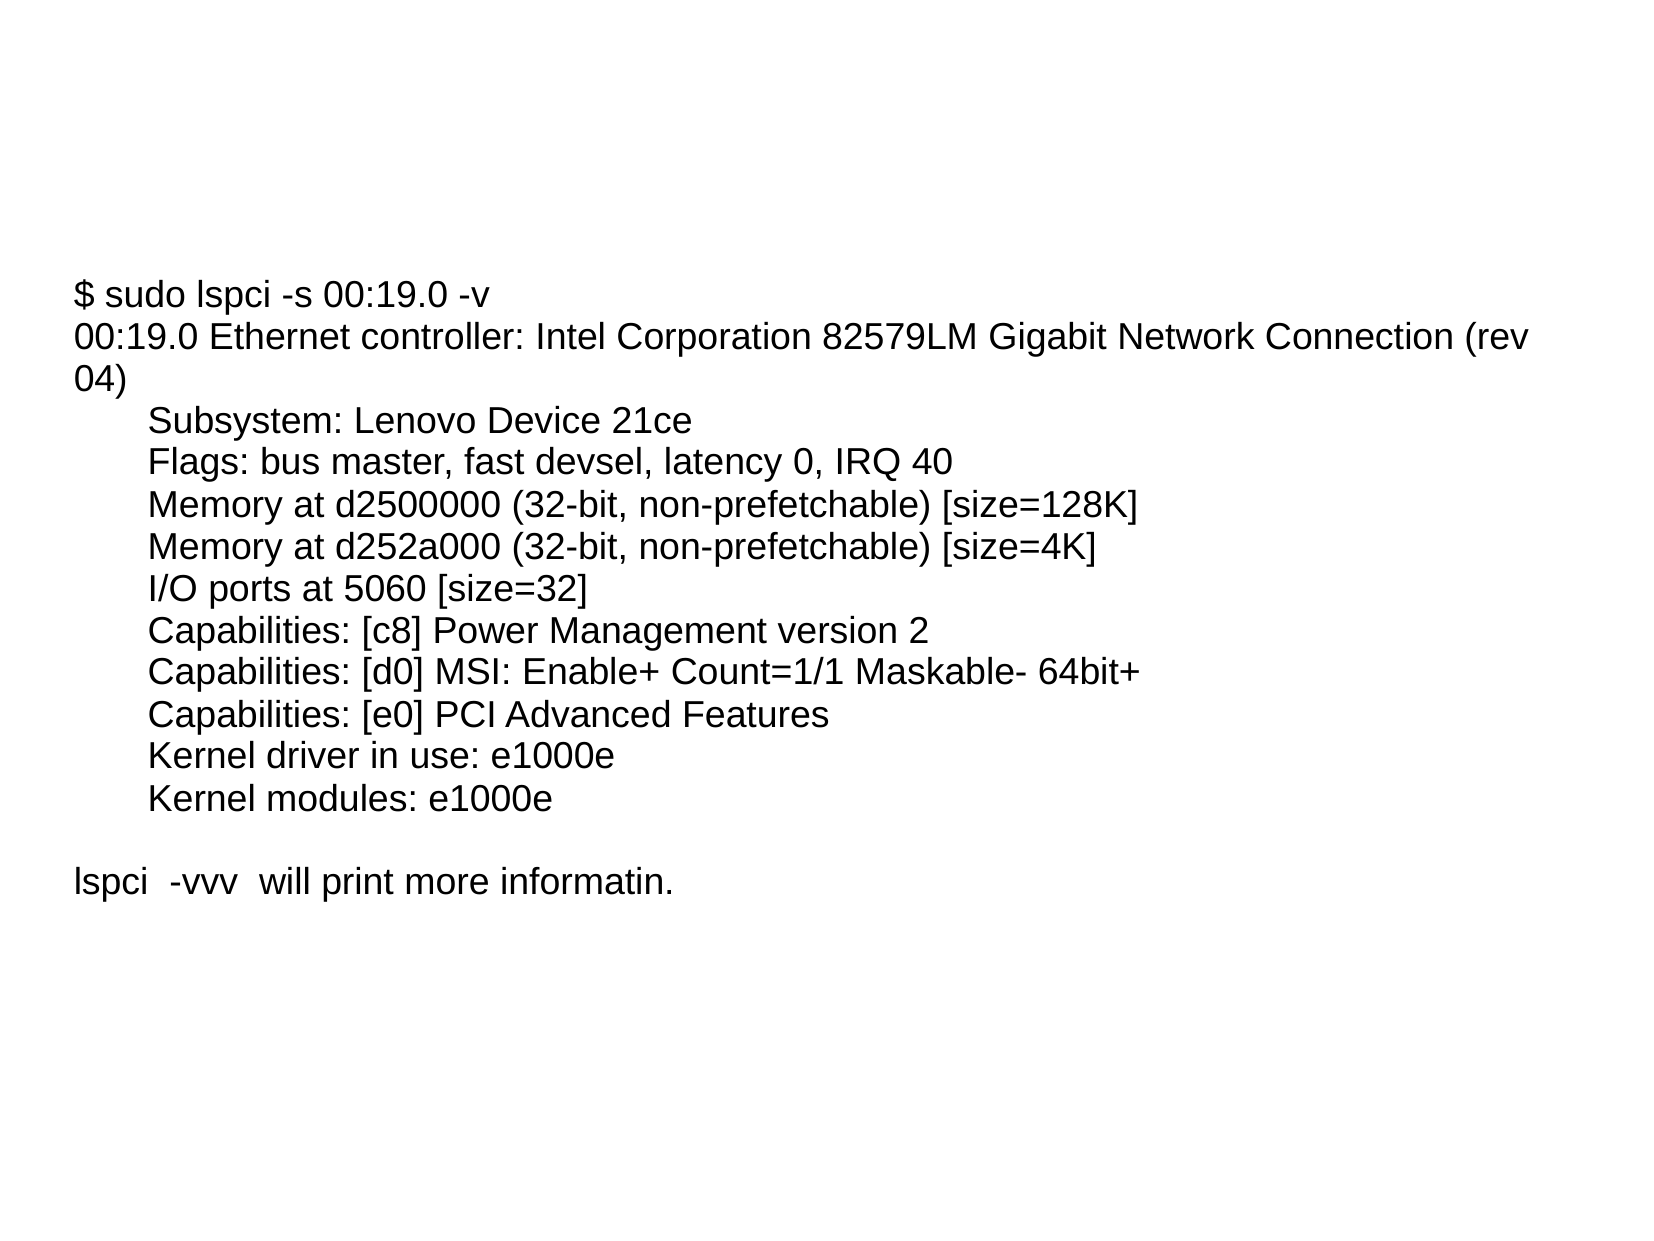

#
$ sudo lspci -s 00:19.0 -v
00:19.0 Ethernet controller: Intel Corporation 82579LM Gigabit Network Connection (rev 04)
	Subsystem: Lenovo Device 21ce
	Flags: bus master, fast devsel, latency 0, IRQ 40
	Memory at d2500000 (32-bit, non-prefetchable) [size=128K]
	Memory at d252a000 (32-bit, non-prefetchable) [size=4K]
	I/O ports at 5060 [size=32]
	Capabilities: [c8] Power Management version 2
	Capabilities: [d0] MSI: Enable+ Count=1/1 Maskable- 64bit+
	Capabilities: [e0] PCI Advanced Features
	Kernel driver in use: e1000e
	Kernel modules: e1000e
lspci -vvv will print more informatin.